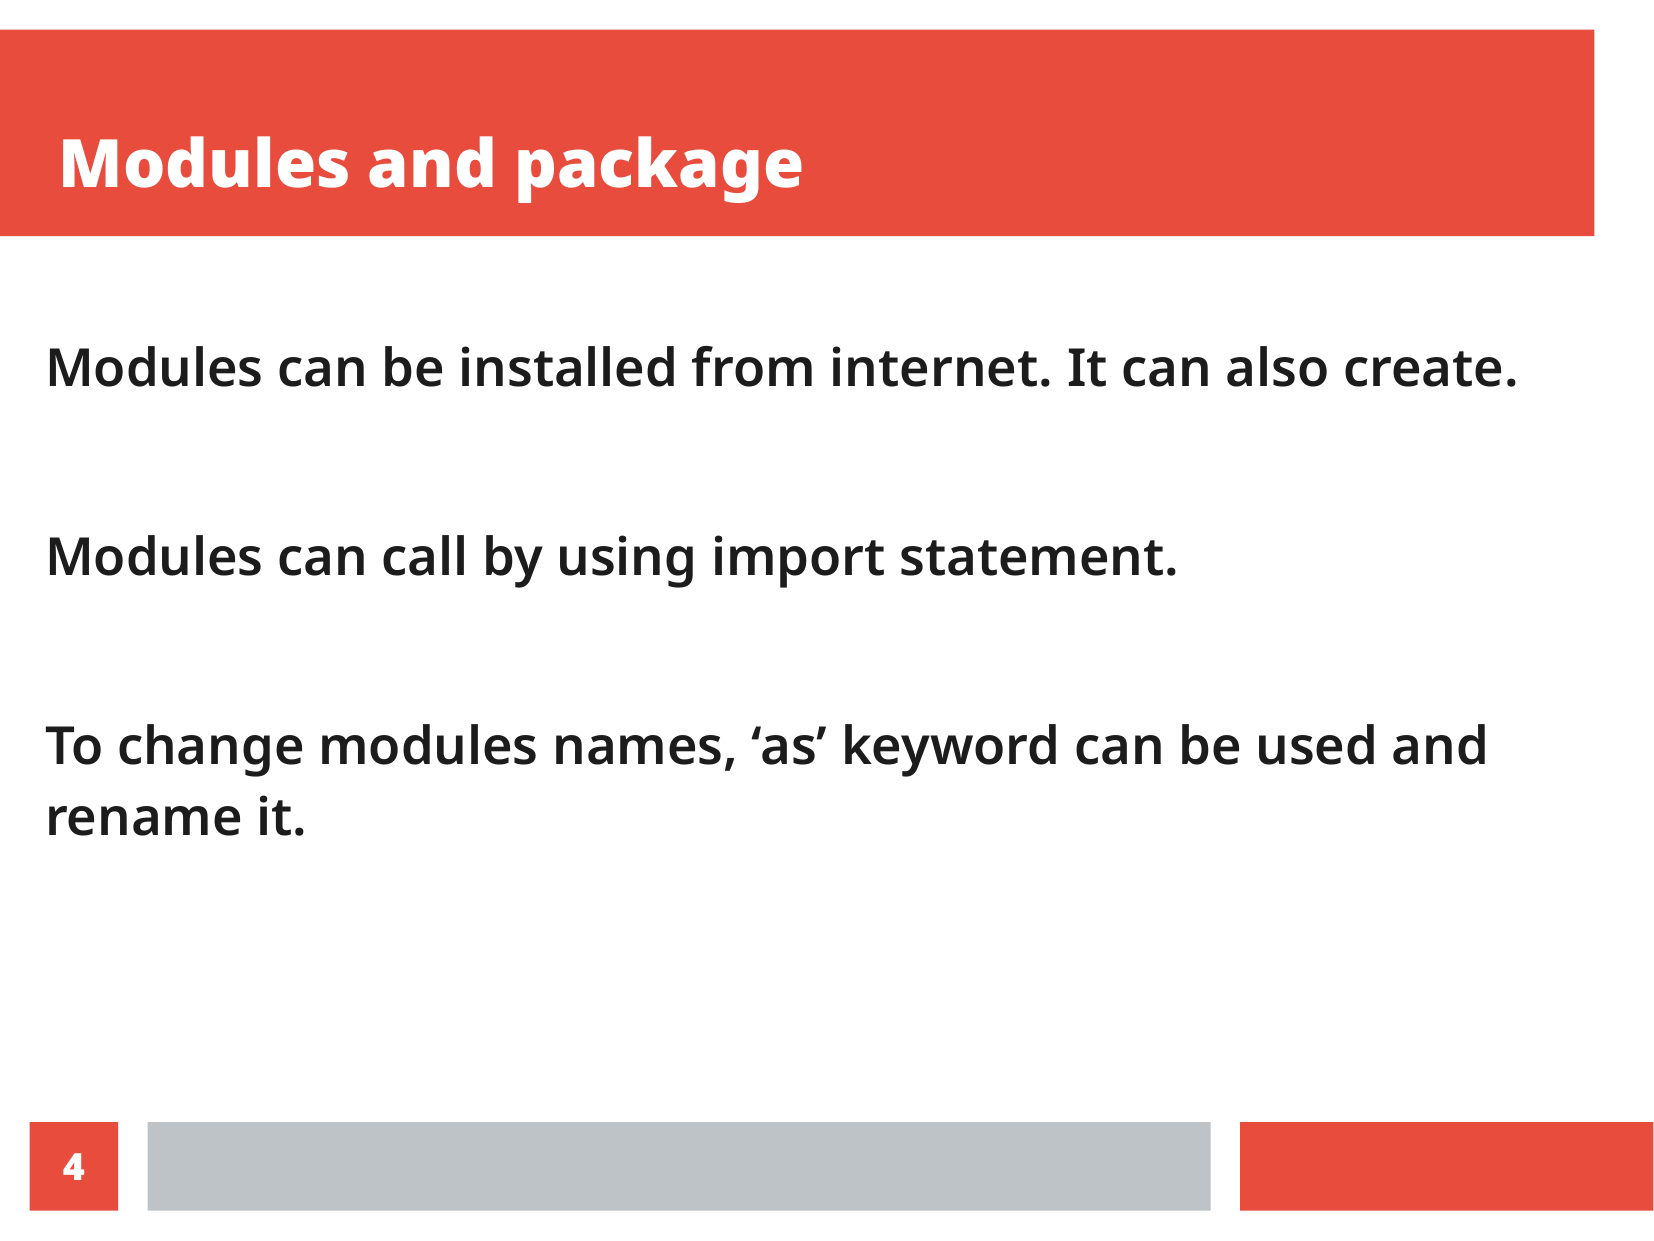

# Modules and package
Modules can be installed from internet. It can also create.
Modules can call by using import statement.
To change modules names, ‘as’ keyword can be used and rename it.
4